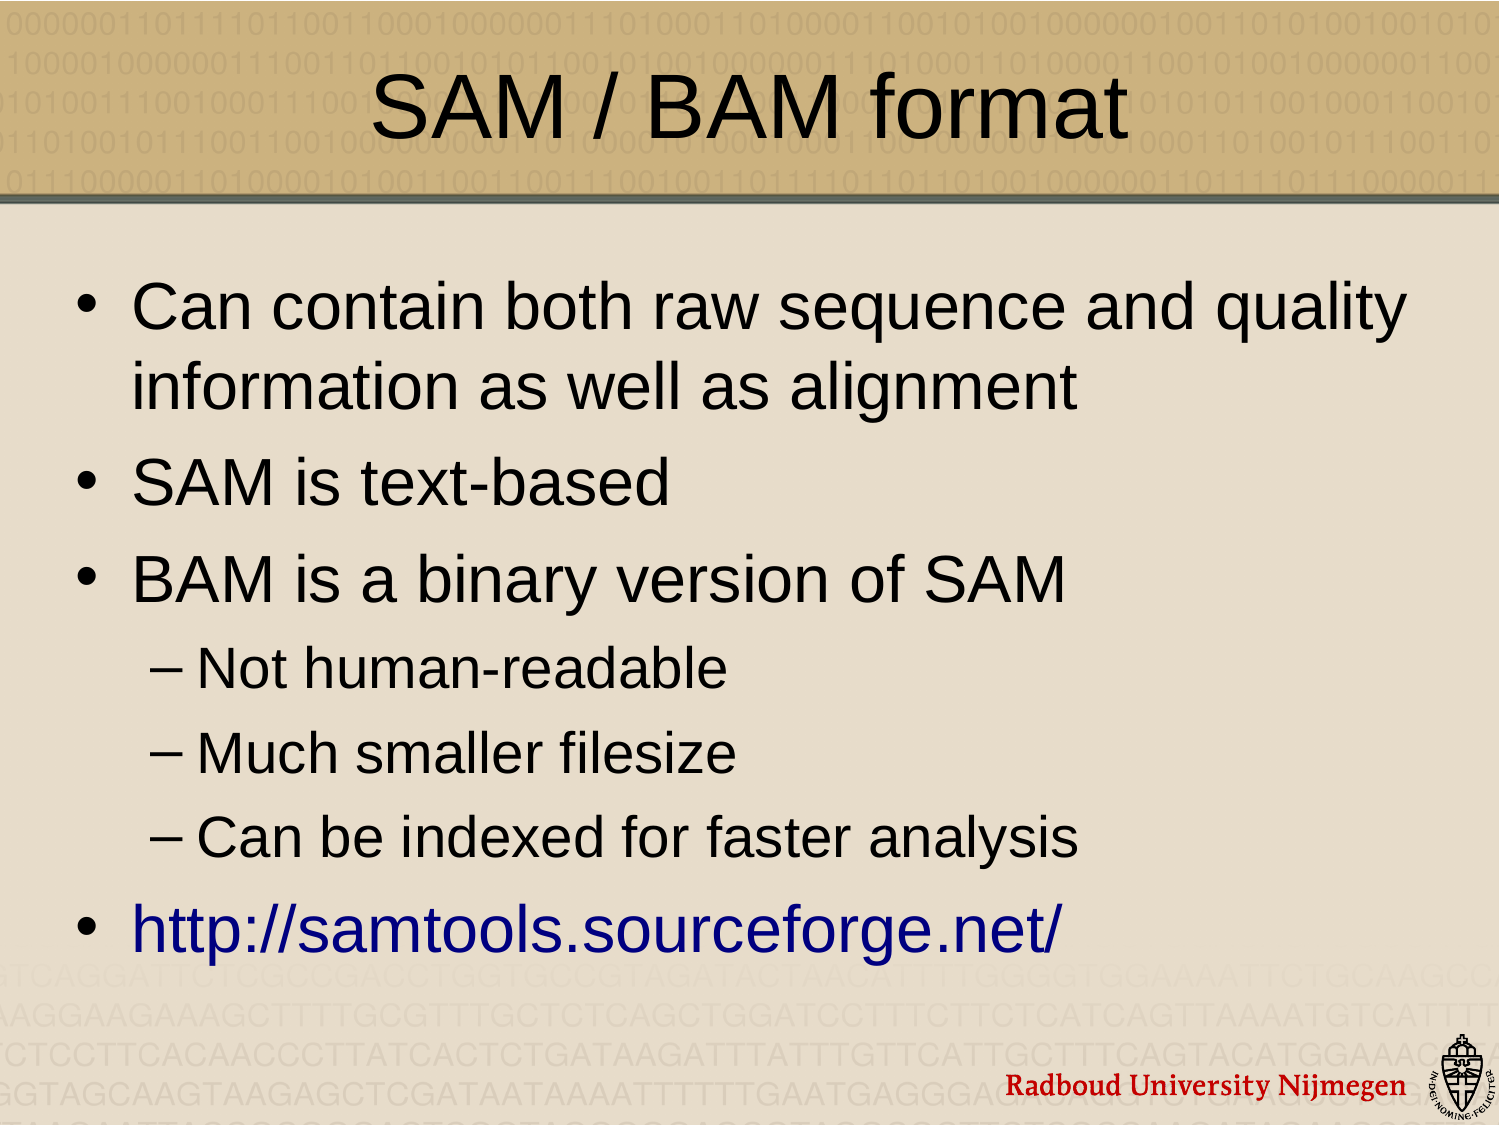

# SAM / BAM format
Can contain both raw sequence and quality information as well as alignment
SAM is text-based
BAM is a binary version of SAM
Not human-readable
Much smaller filesize
Can be indexed for faster analysis
http://samtools.sourceforge.net/